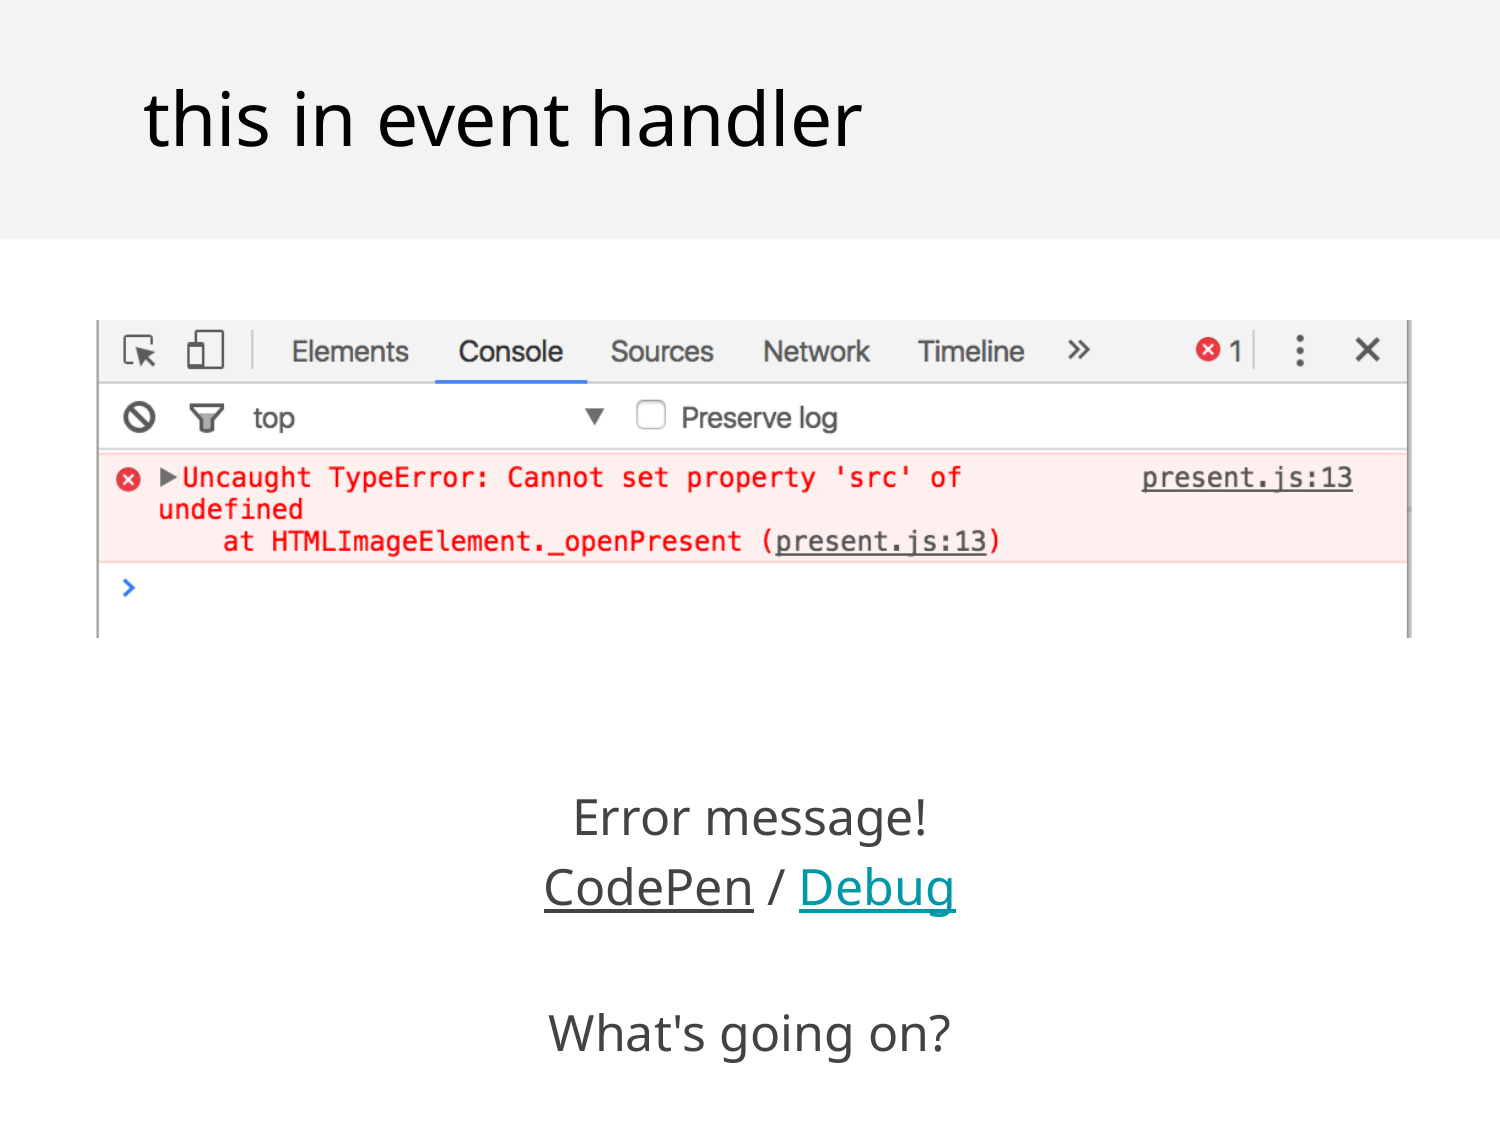

# this in event handler
Error message!
CodePen / Debug
What's going on?